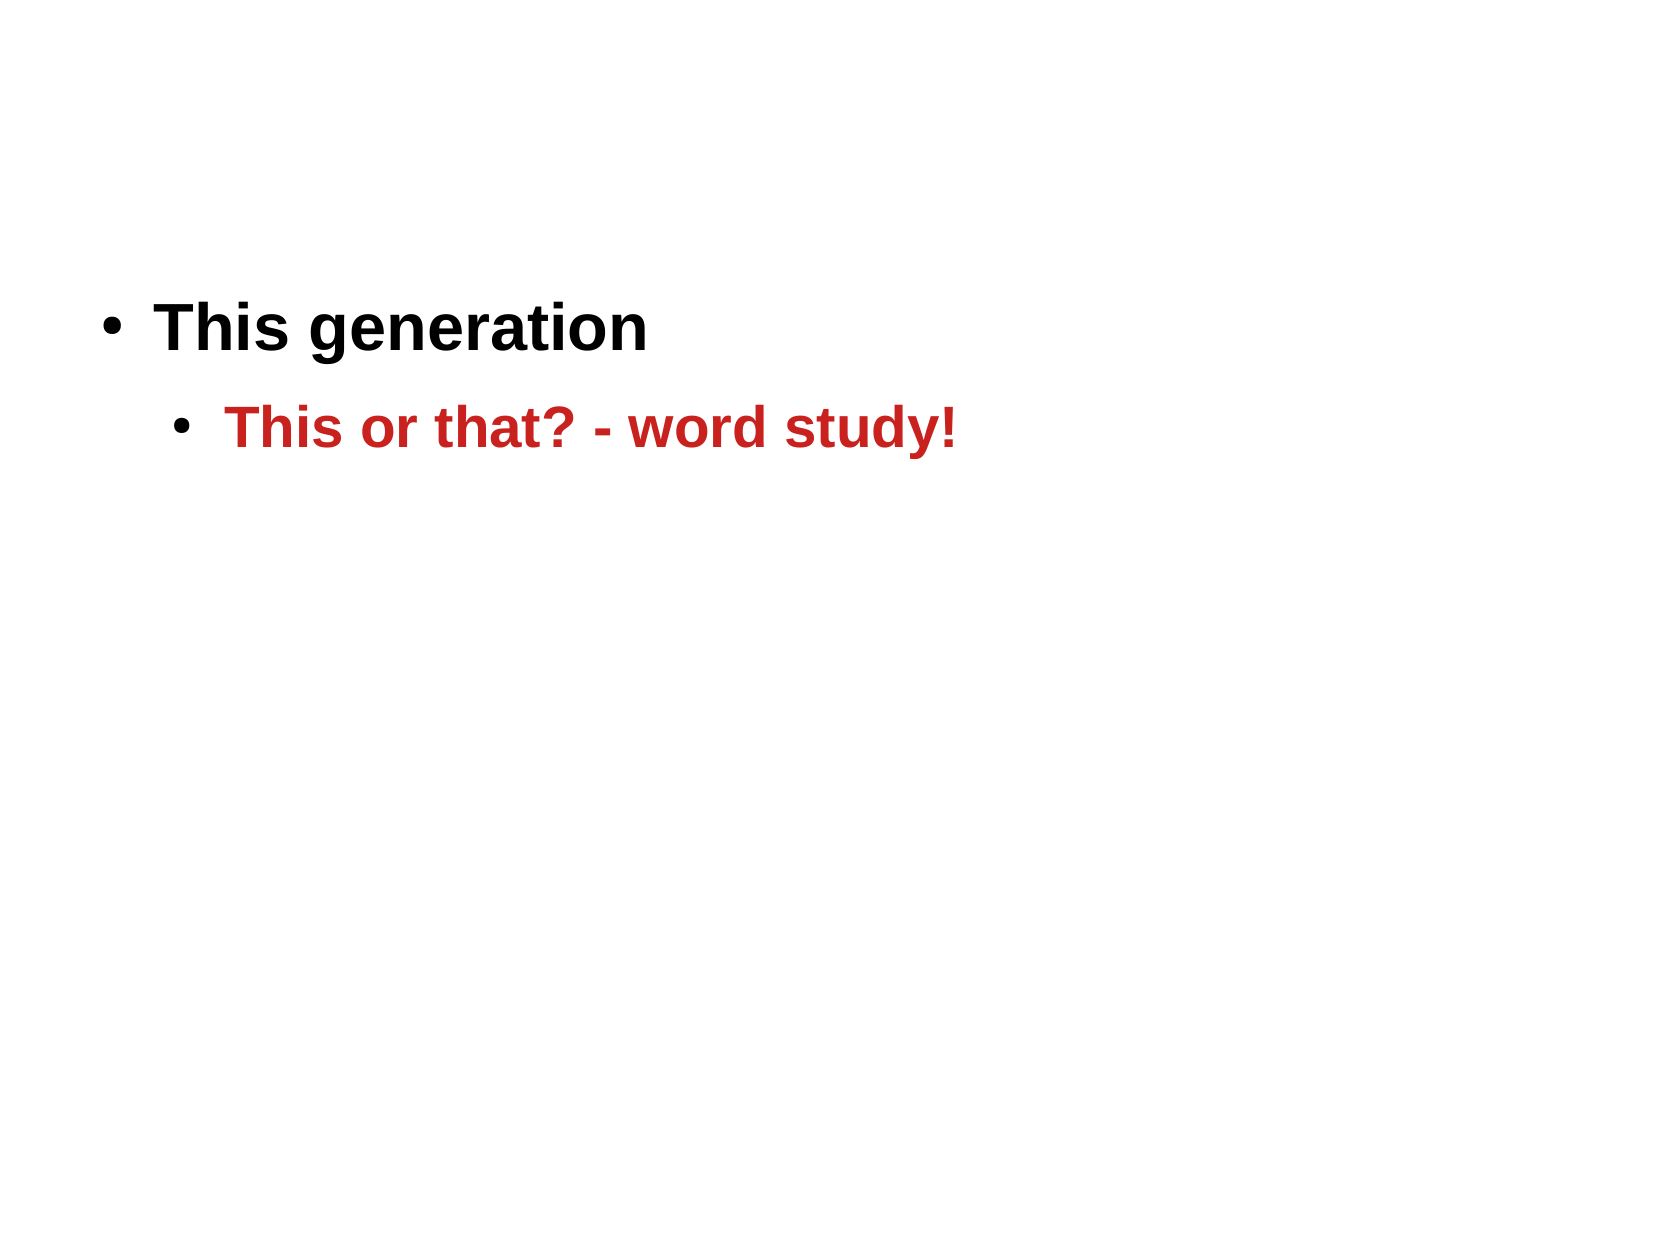

#
This generation
This or that? - word study!